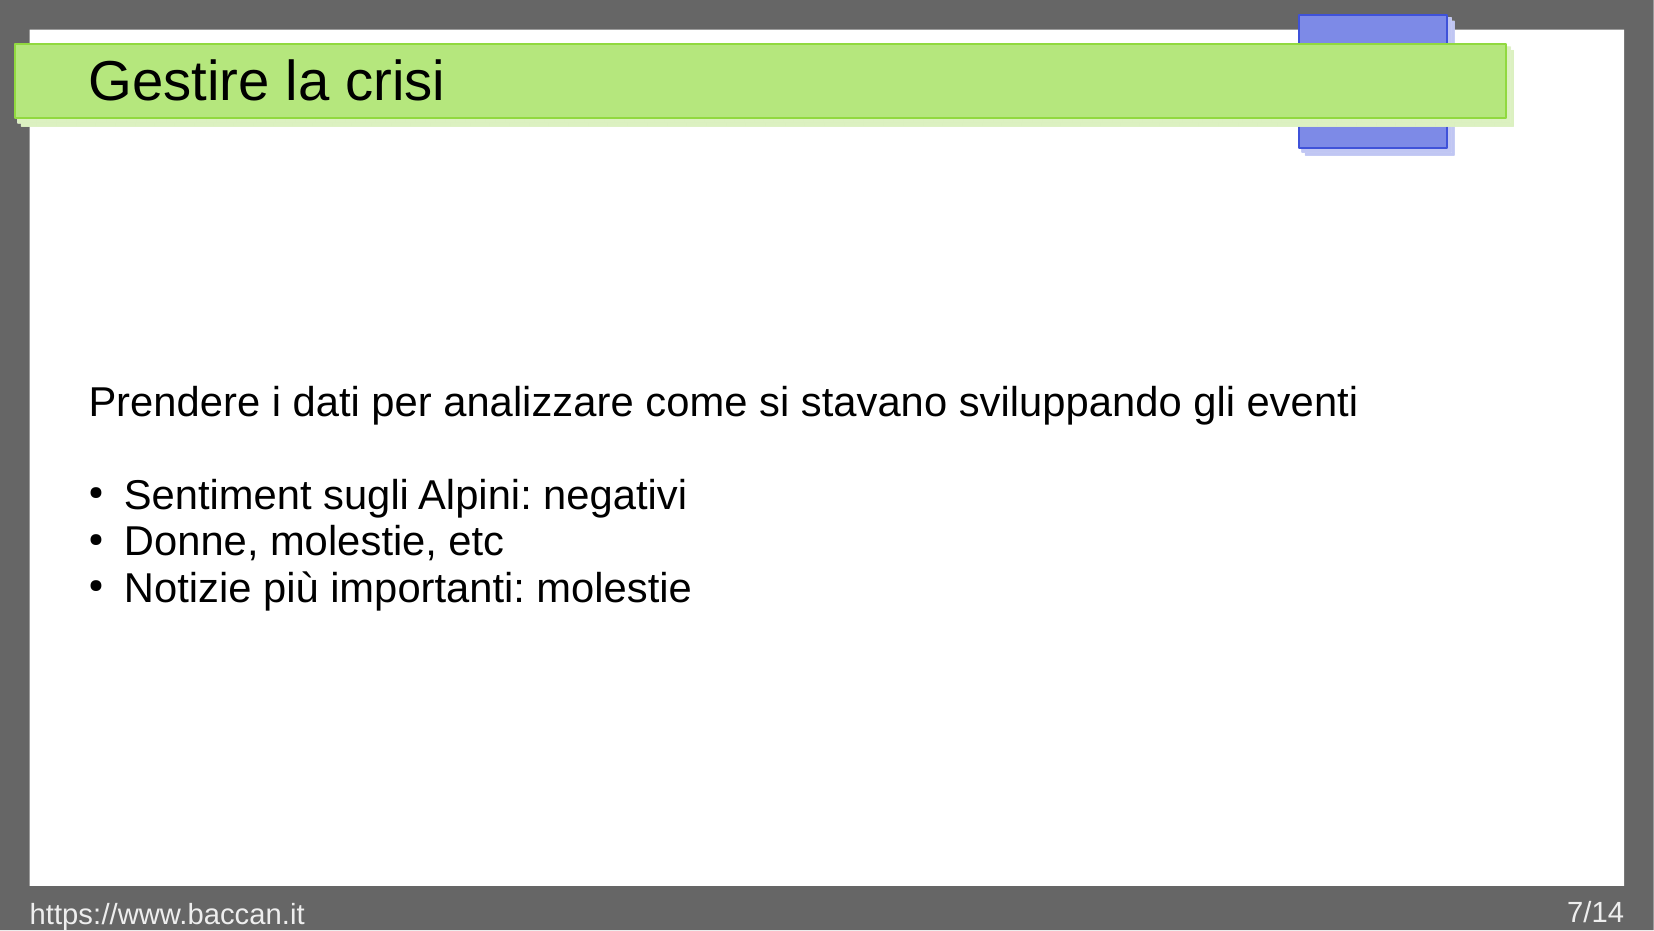

# Gestire la crisi
Prendere i dati per analizzare come si stavano sviluppando gli eventi
Sentiment sugli Alpini: negativi
Donne, molestie, etc
Notizie più importanti: molestie
7
https://www.baccan.it